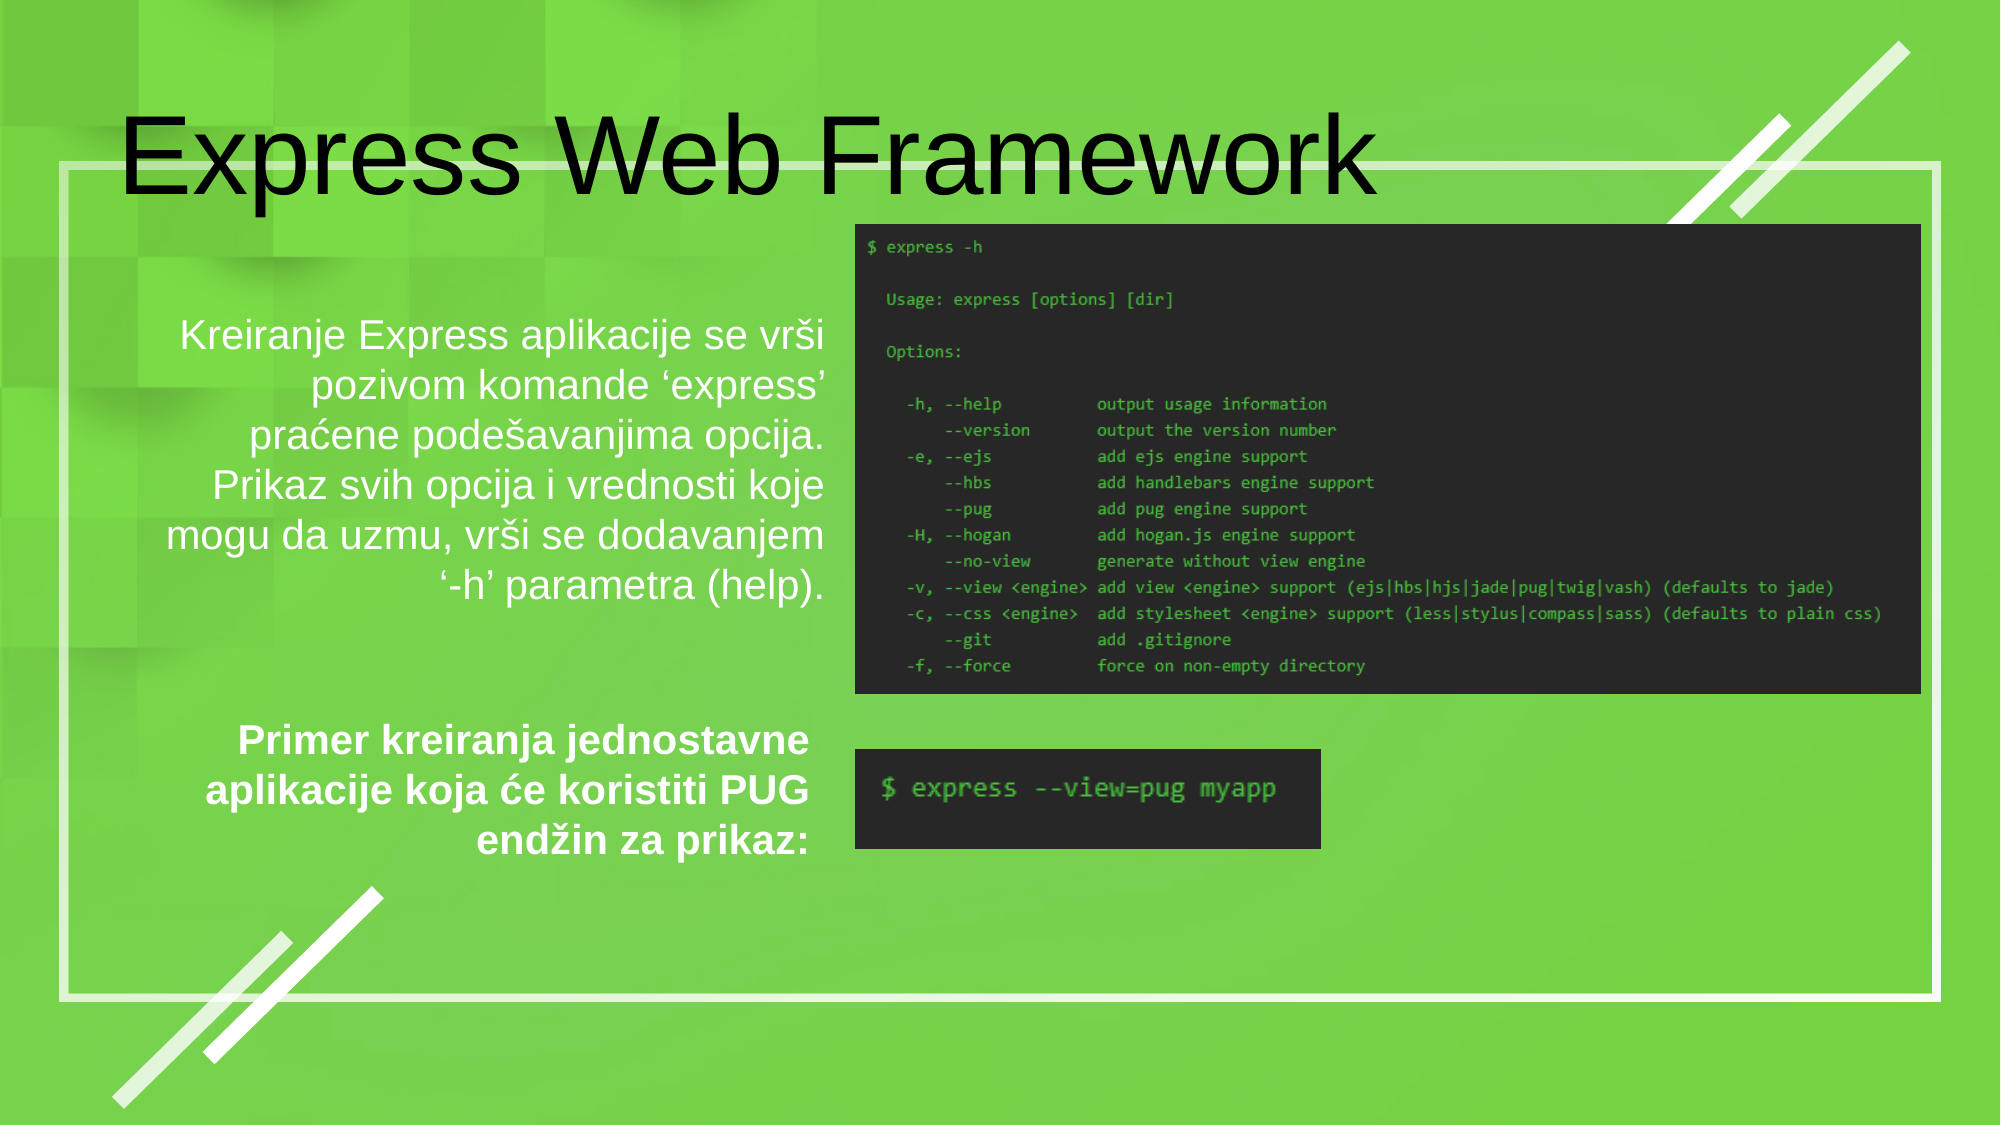

Express Web Framework
Kreiranje Express aplikacije se vrši pozivom komande ‘express’ praćene podešavanjima opcija. Prikaz svih opcija i vrednosti koje mogu da uzmu, vrši se dodavanjem ‘-h’ parametra (help).
Primer kreiranja jednostavne aplikacije koja će koristiti PUG endžin za prikaz: